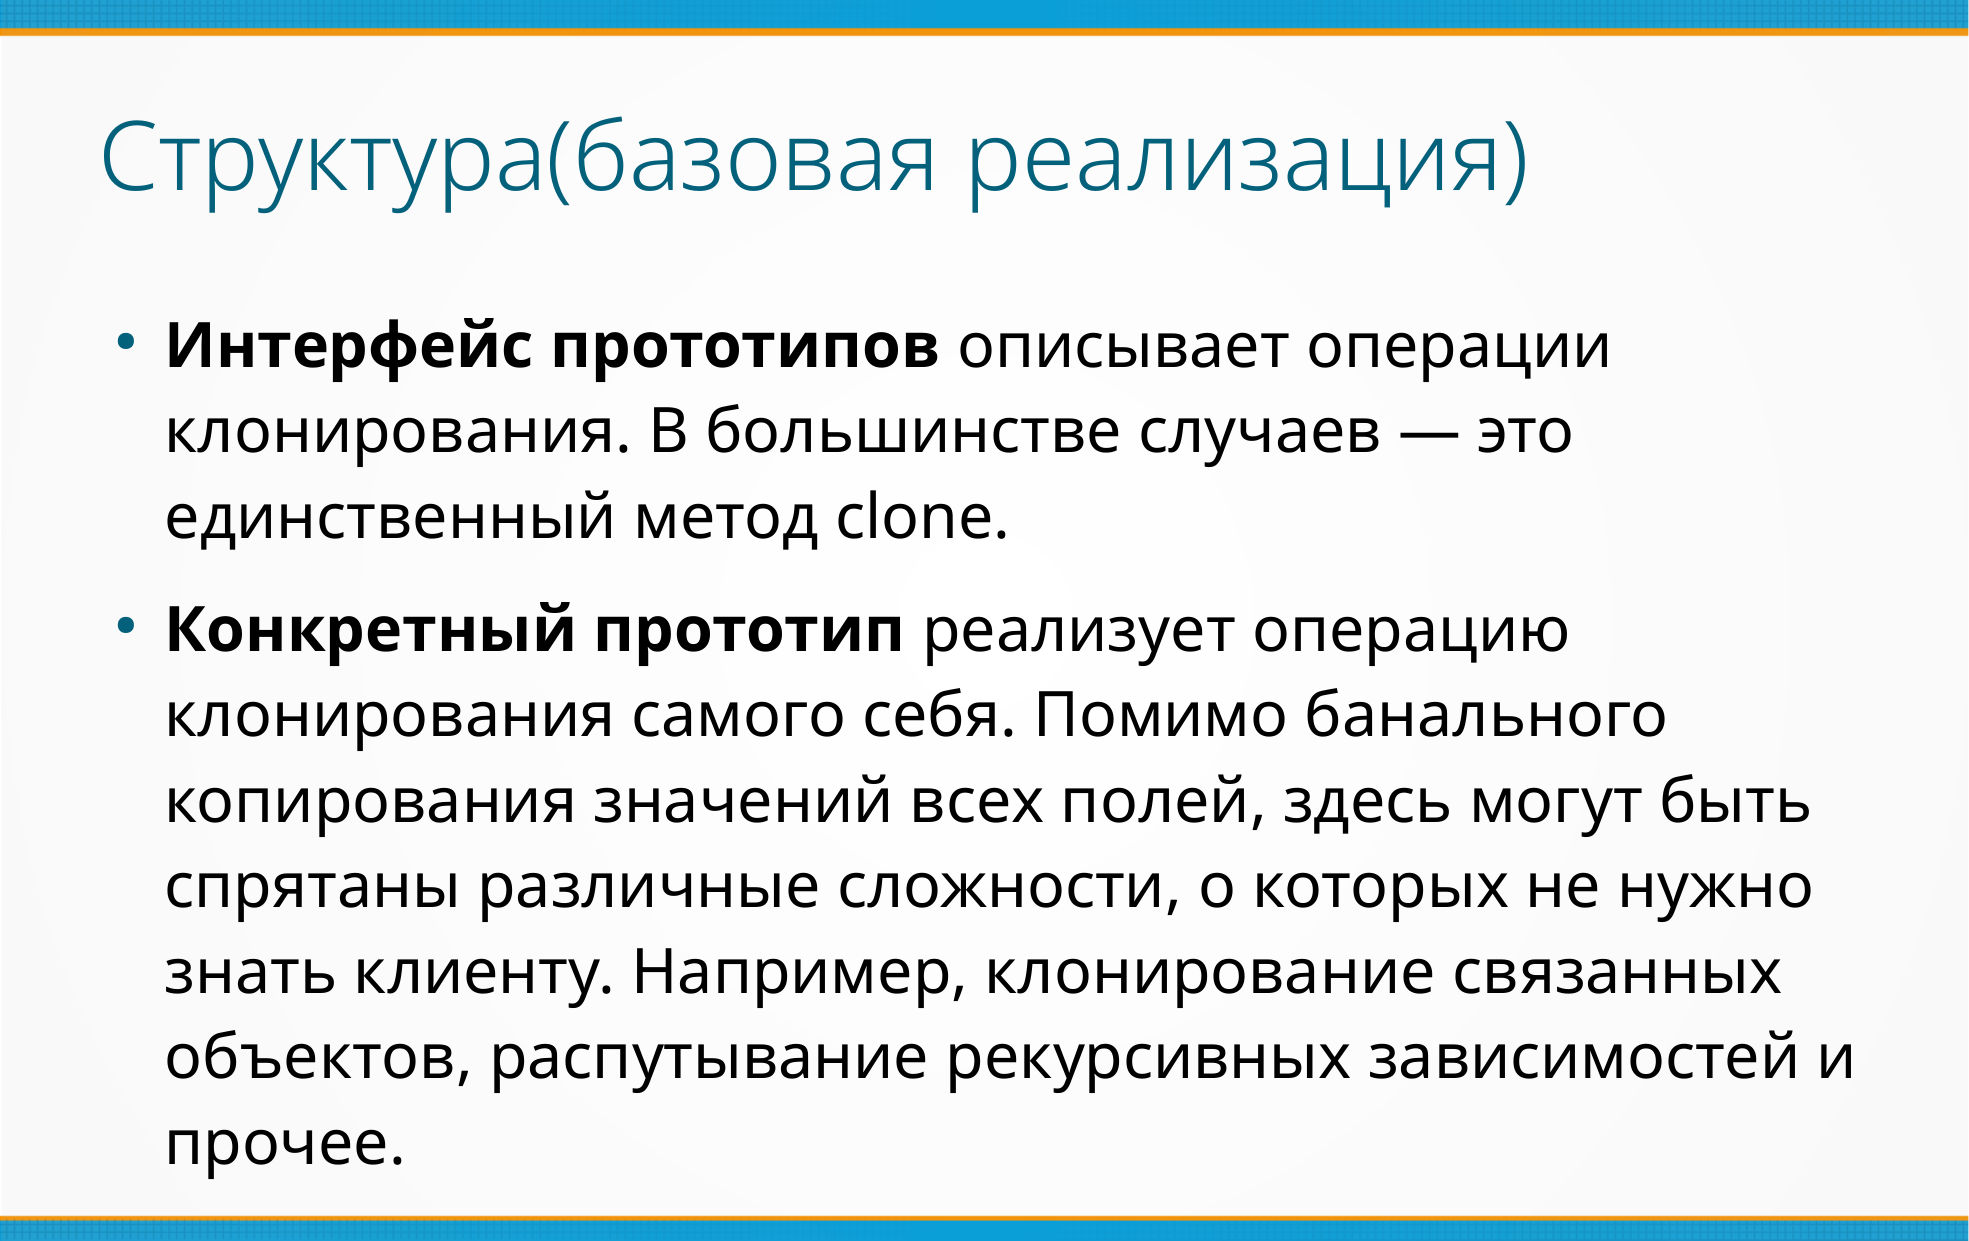

# Структура(базовая реализация)
Интерфейс прототипов описывает операции клонирования. В большинстве случаев — это единственный метод clone.
Конкретный прототип реализует операцию клонирования самого себя. Помимо банального копирования значений всех полей, здесь могут быть спрятаны различные сложности, о которых не нужно знать клиенту. Например, клонирование связанных объектов, распутывание рекурсивных зависимостей и прочее.